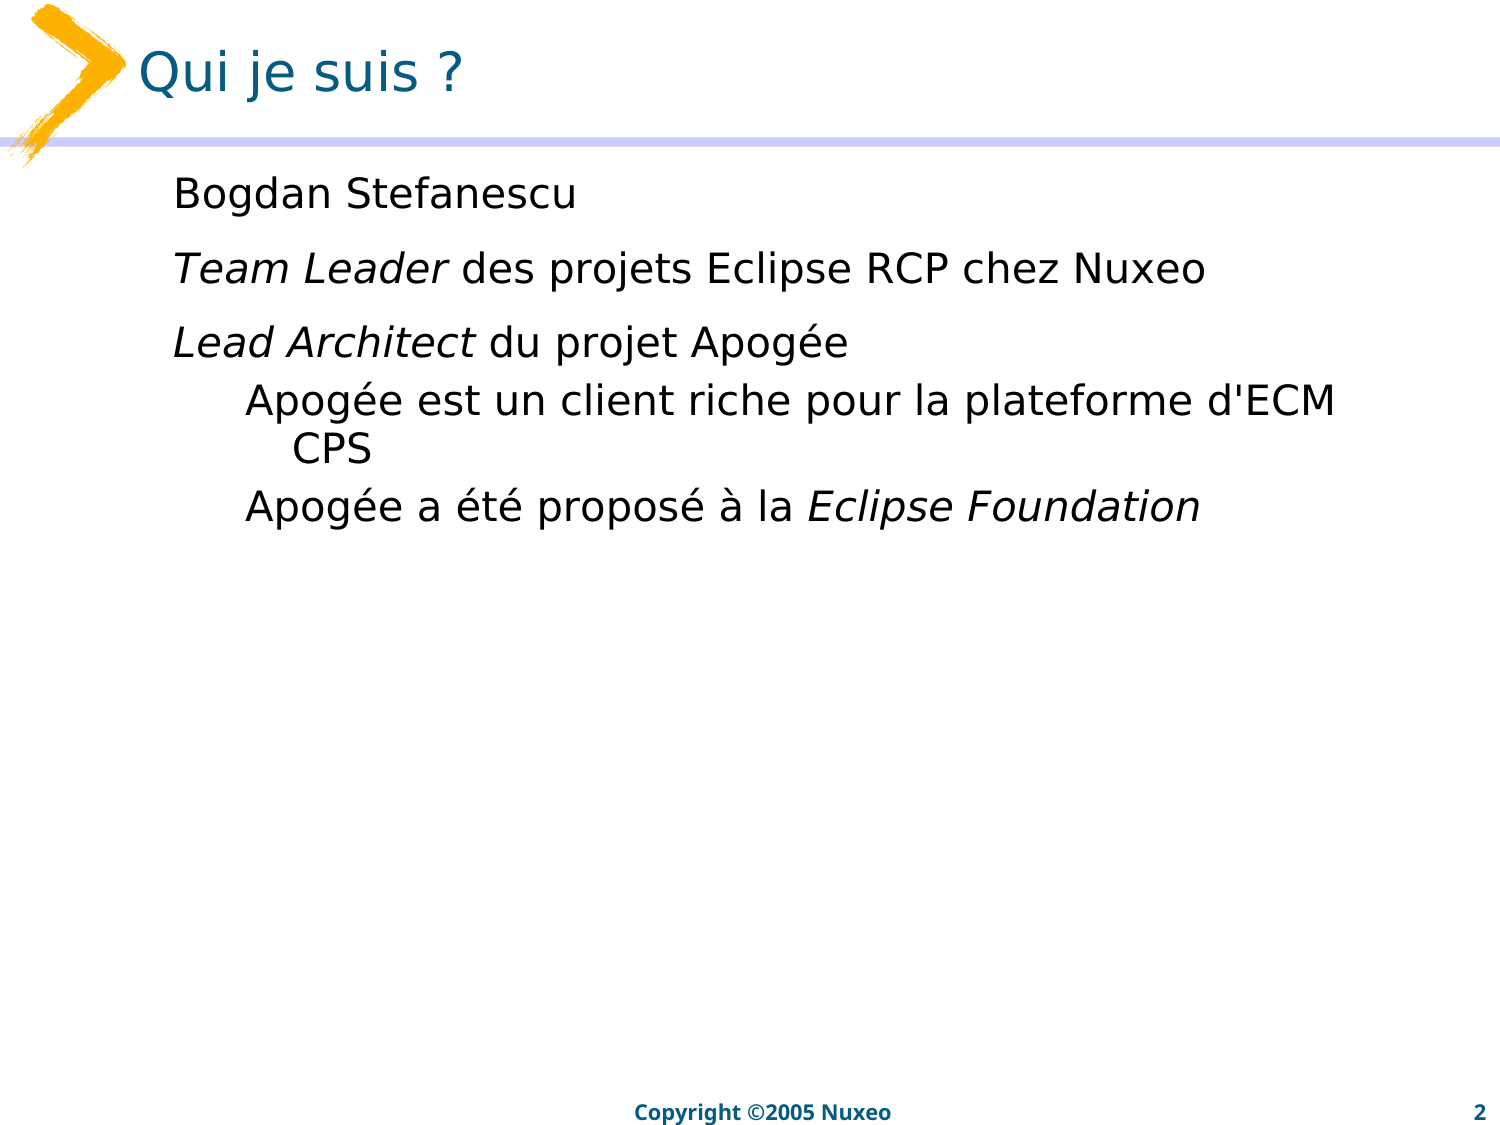

# Qui je suis ?
Bogdan Stefanescu
Team Leader des projets Eclipse RCP chez Nuxeo
Lead Architect du projet Apogée
Apogée est un client riche pour la plateforme d'ECM CPS
Apogée a été proposé à la Eclipse Foundation